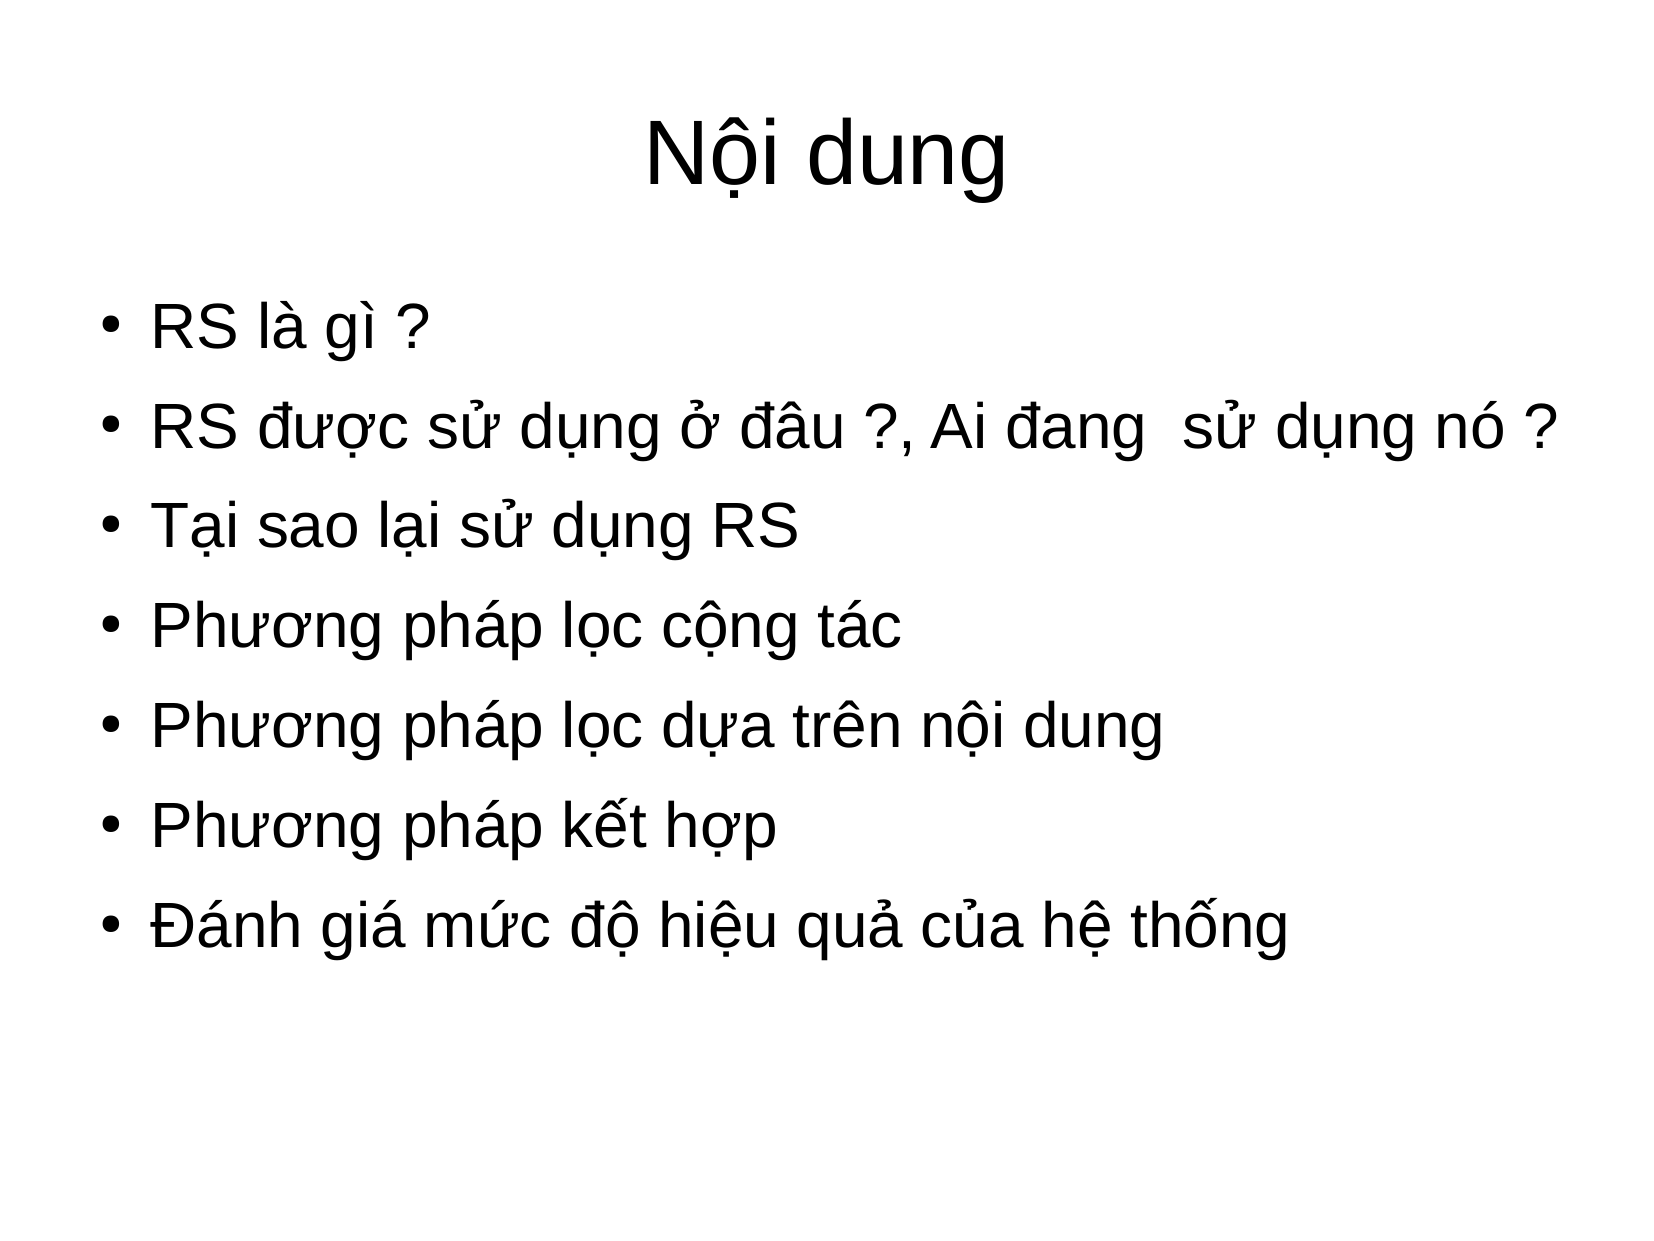

# Nội dung
RS là gì ?
RS được sử dụng ở đâu ?, Ai đang sử dụng nó ?
Tại sao lại sử dụng RS
Phương pháp lọc cộng tác
Phương pháp lọc dựa trên nội dung
Phương pháp kết hợp
Đánh giá mức độ hiệu quả của hệ thống